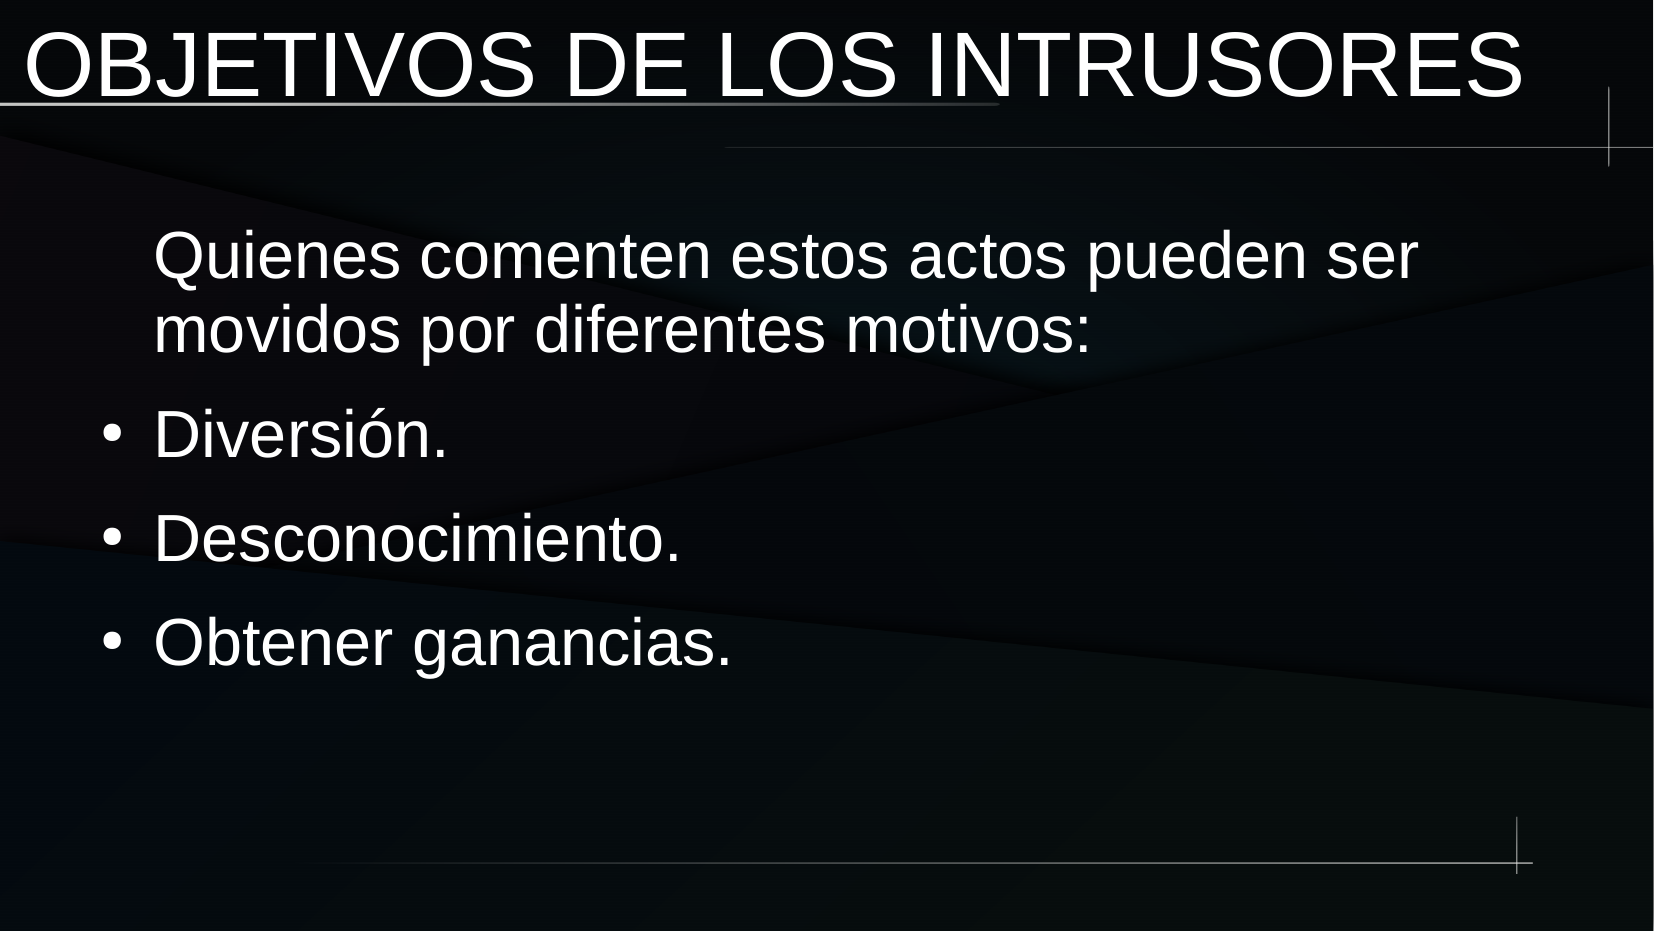

# OBJETIVOS DE LOS INTRUSORES
Quienes comenten estos actos pueden ser movidos por diferentes motivos:
Diversión.
Desconocimiento.
Obtener ganancias.